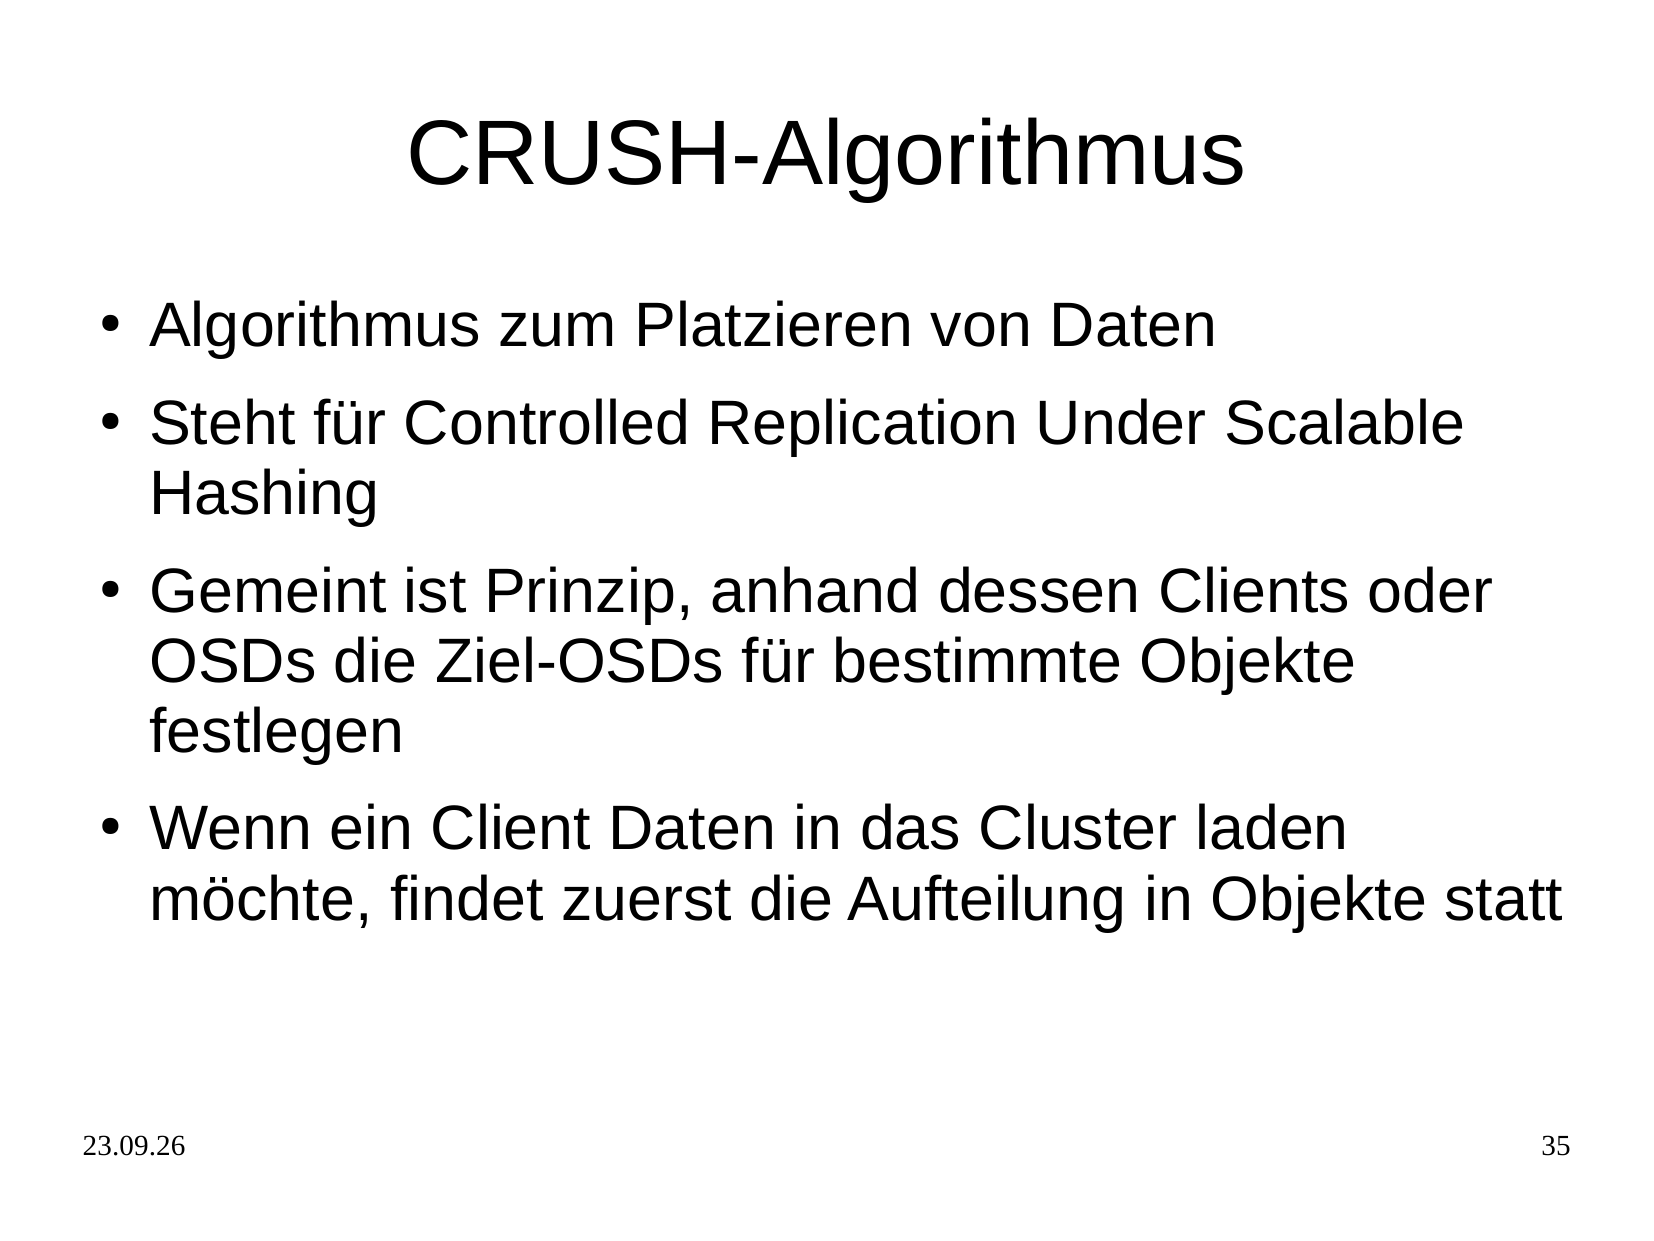

# CRUSH-Algorithmus
Algorithmus zum Platzieren von Daten
Steht für Controlled Replication Under Scalable Hashing
Gemeint ist Prinzip, anhand dessen Clients oder OSDs die Ziel-OSDs für bestimmte Objekte festlegen
Wenn ein Client Daten in das Cluster laden möchte, findet zuerst die Aufteilung in Objekte statt
35